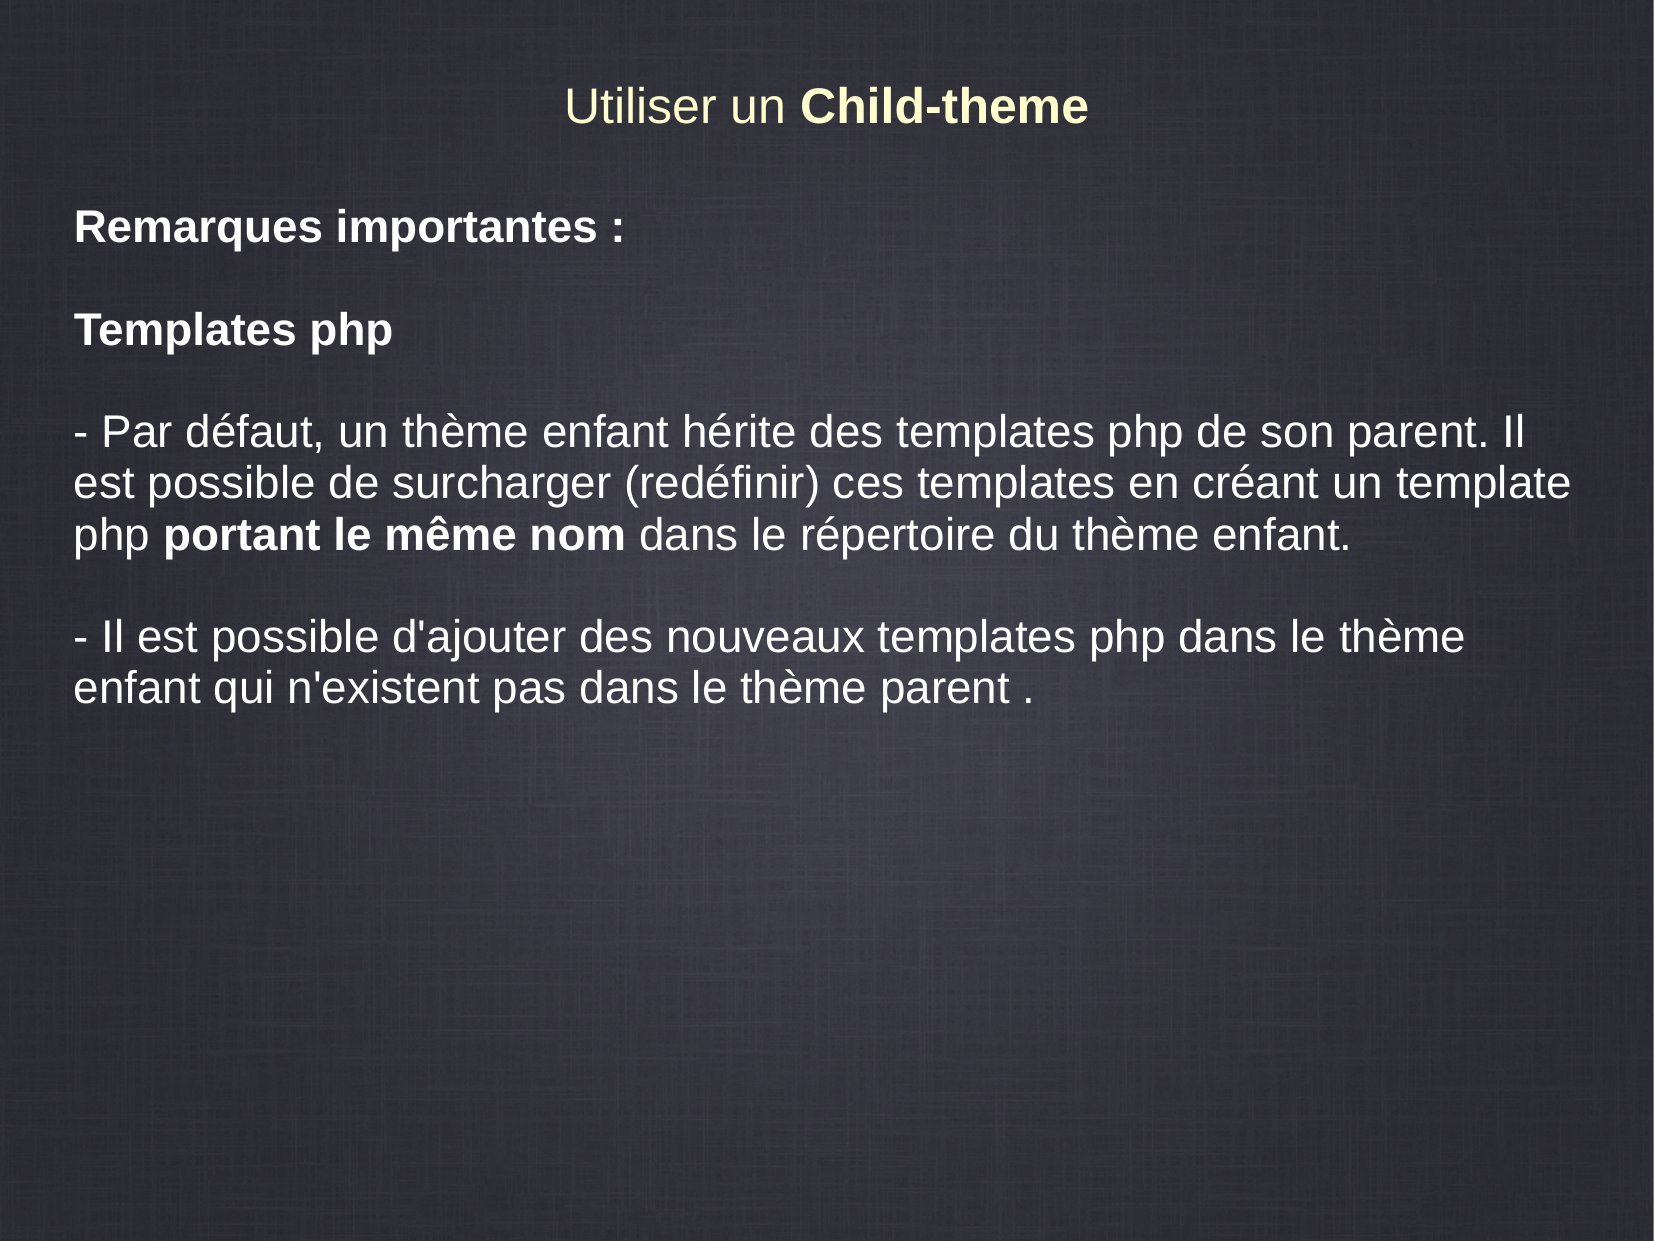

Utiliser un Child-theme
Remarques importantes :
Templates php
- Par défaut, un thème enfant hérite des templates php de son parent. Il est possible de surcharger (redéfinir) ces templates en créant un template php portant le même nom dans le répertoire du thème enfant.
- Il est possible d'ajouter des nouveaux templates php dans le thème enfant qui n'existent pas dans le thème parent .